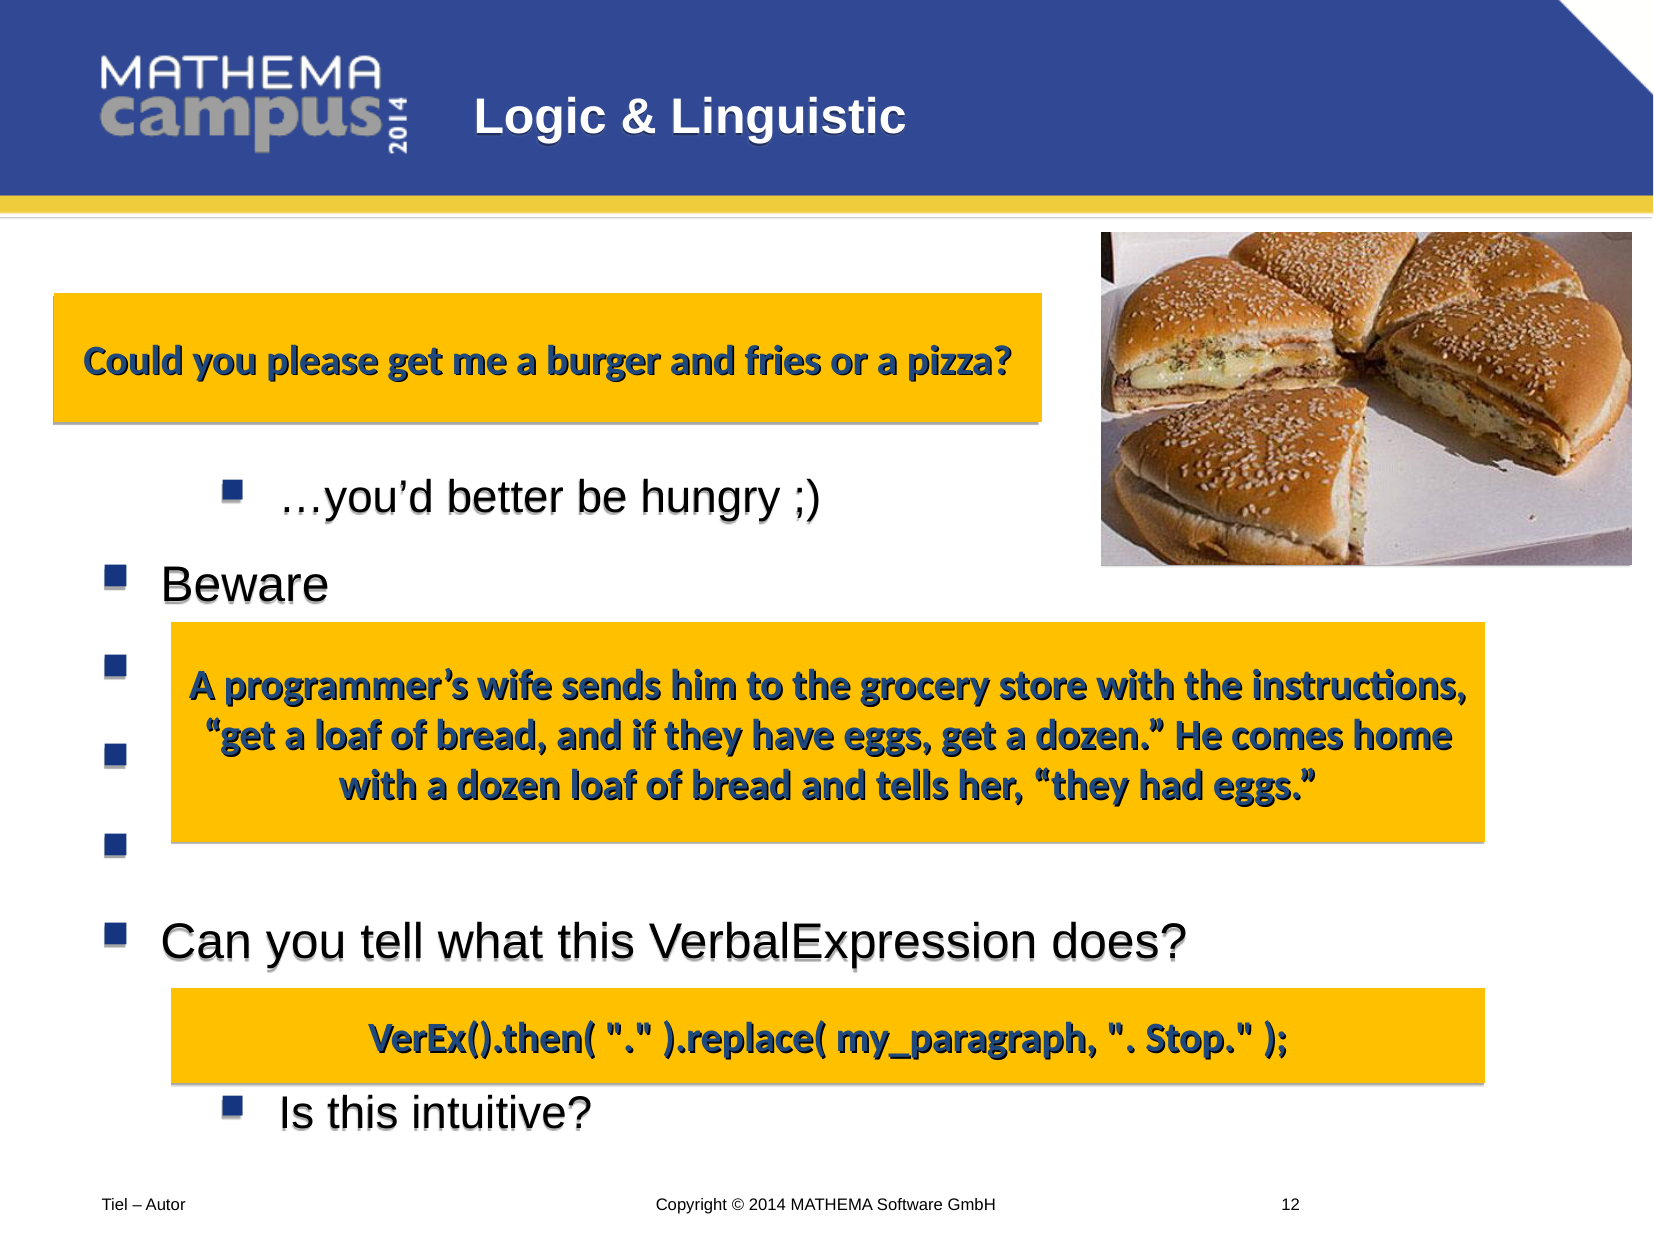

# Logic & Linguistic
Could you please get me a burger and fries or a pizza?
…you’d better be hungry ;)
Beware
Can you tell what this VerbalExpression does?
Is this intuitive?
A programmer’s wife sends him to the grocery store with the instructions, “get a loaf of bread, and if they have eggs, get a dozen.” He comes home with a dozen loaf of bread and tells her, “they had eggs.”
VerEx().then( "." ).replace( my_paragraph, ". Stop." );